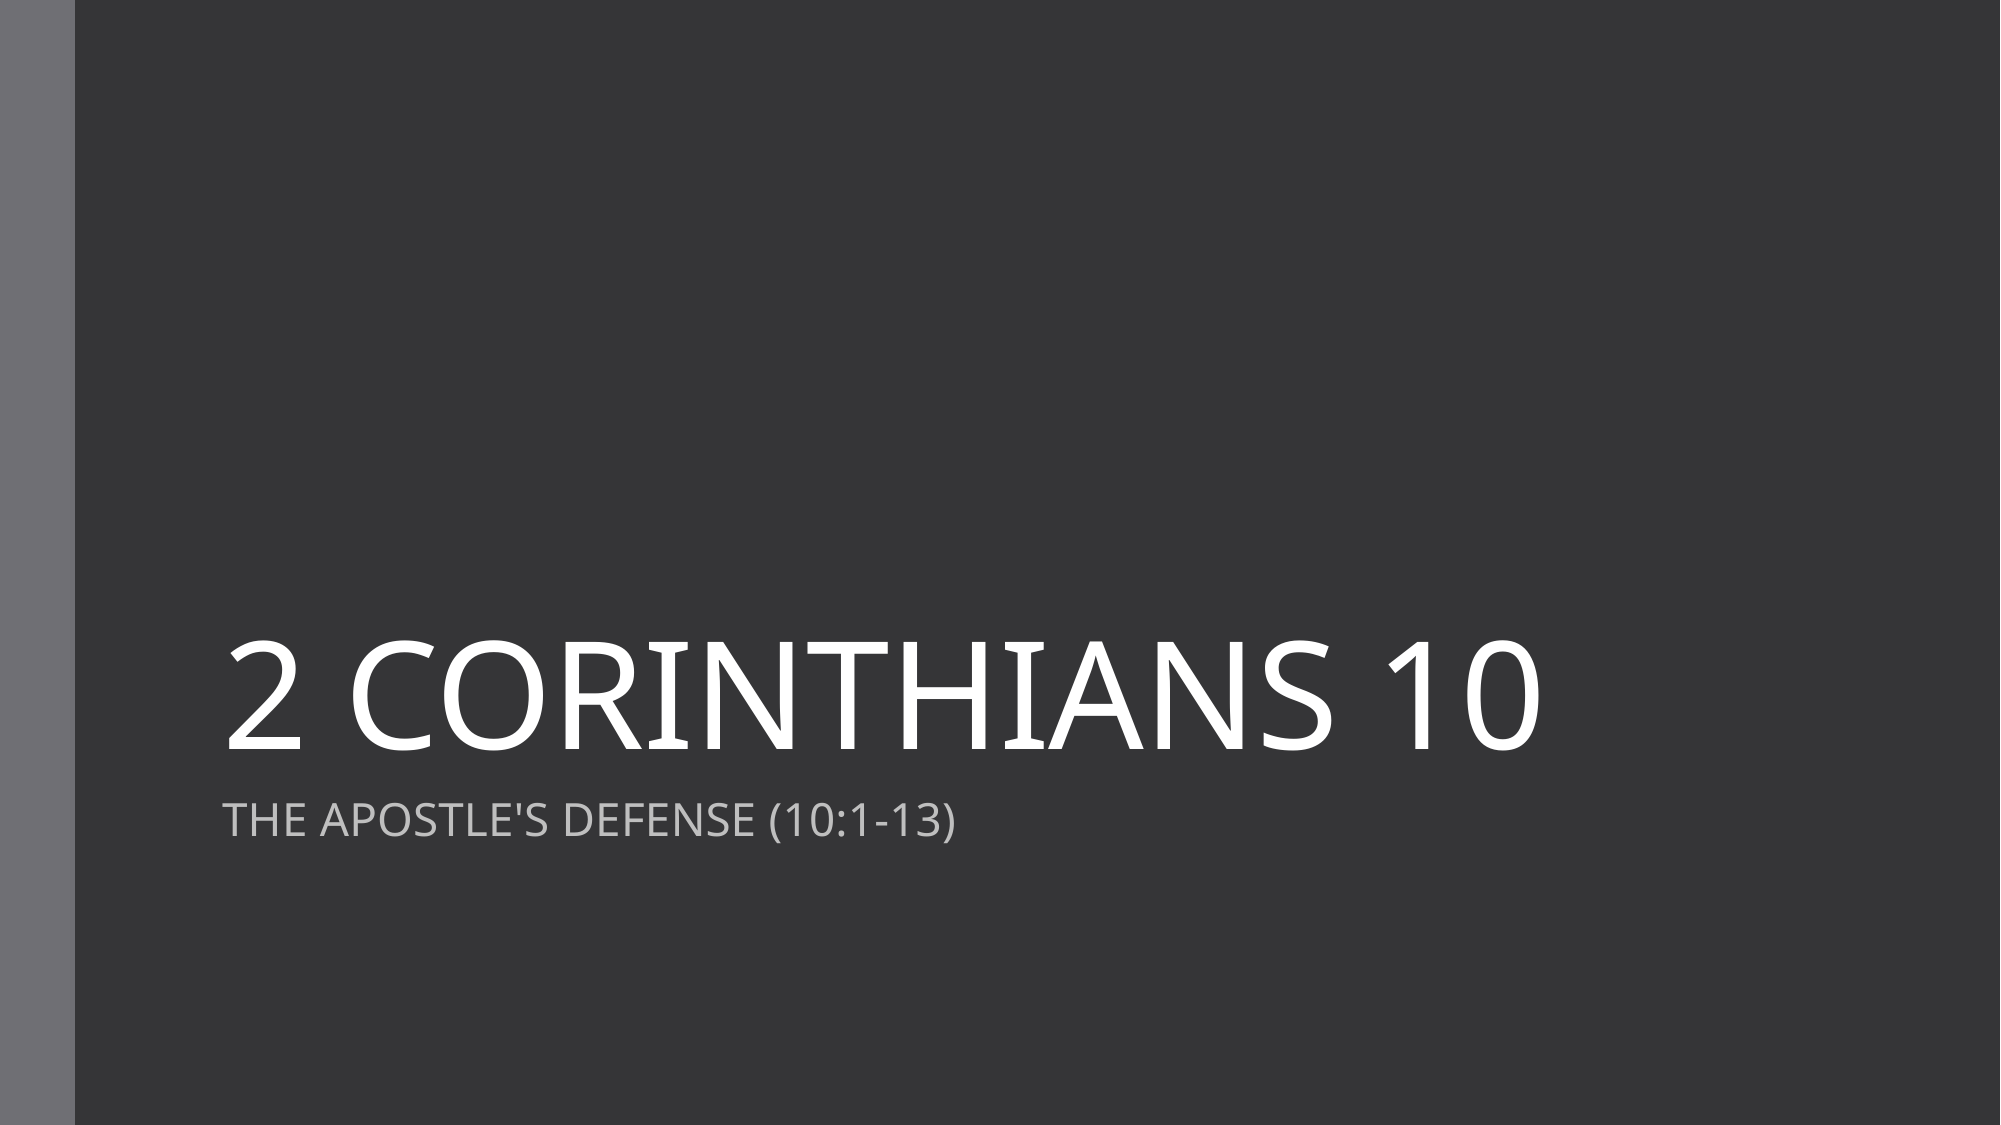

# 2 CORINTHIANS 10
THE APOSTLE'S DEFENSE (10:1-13)